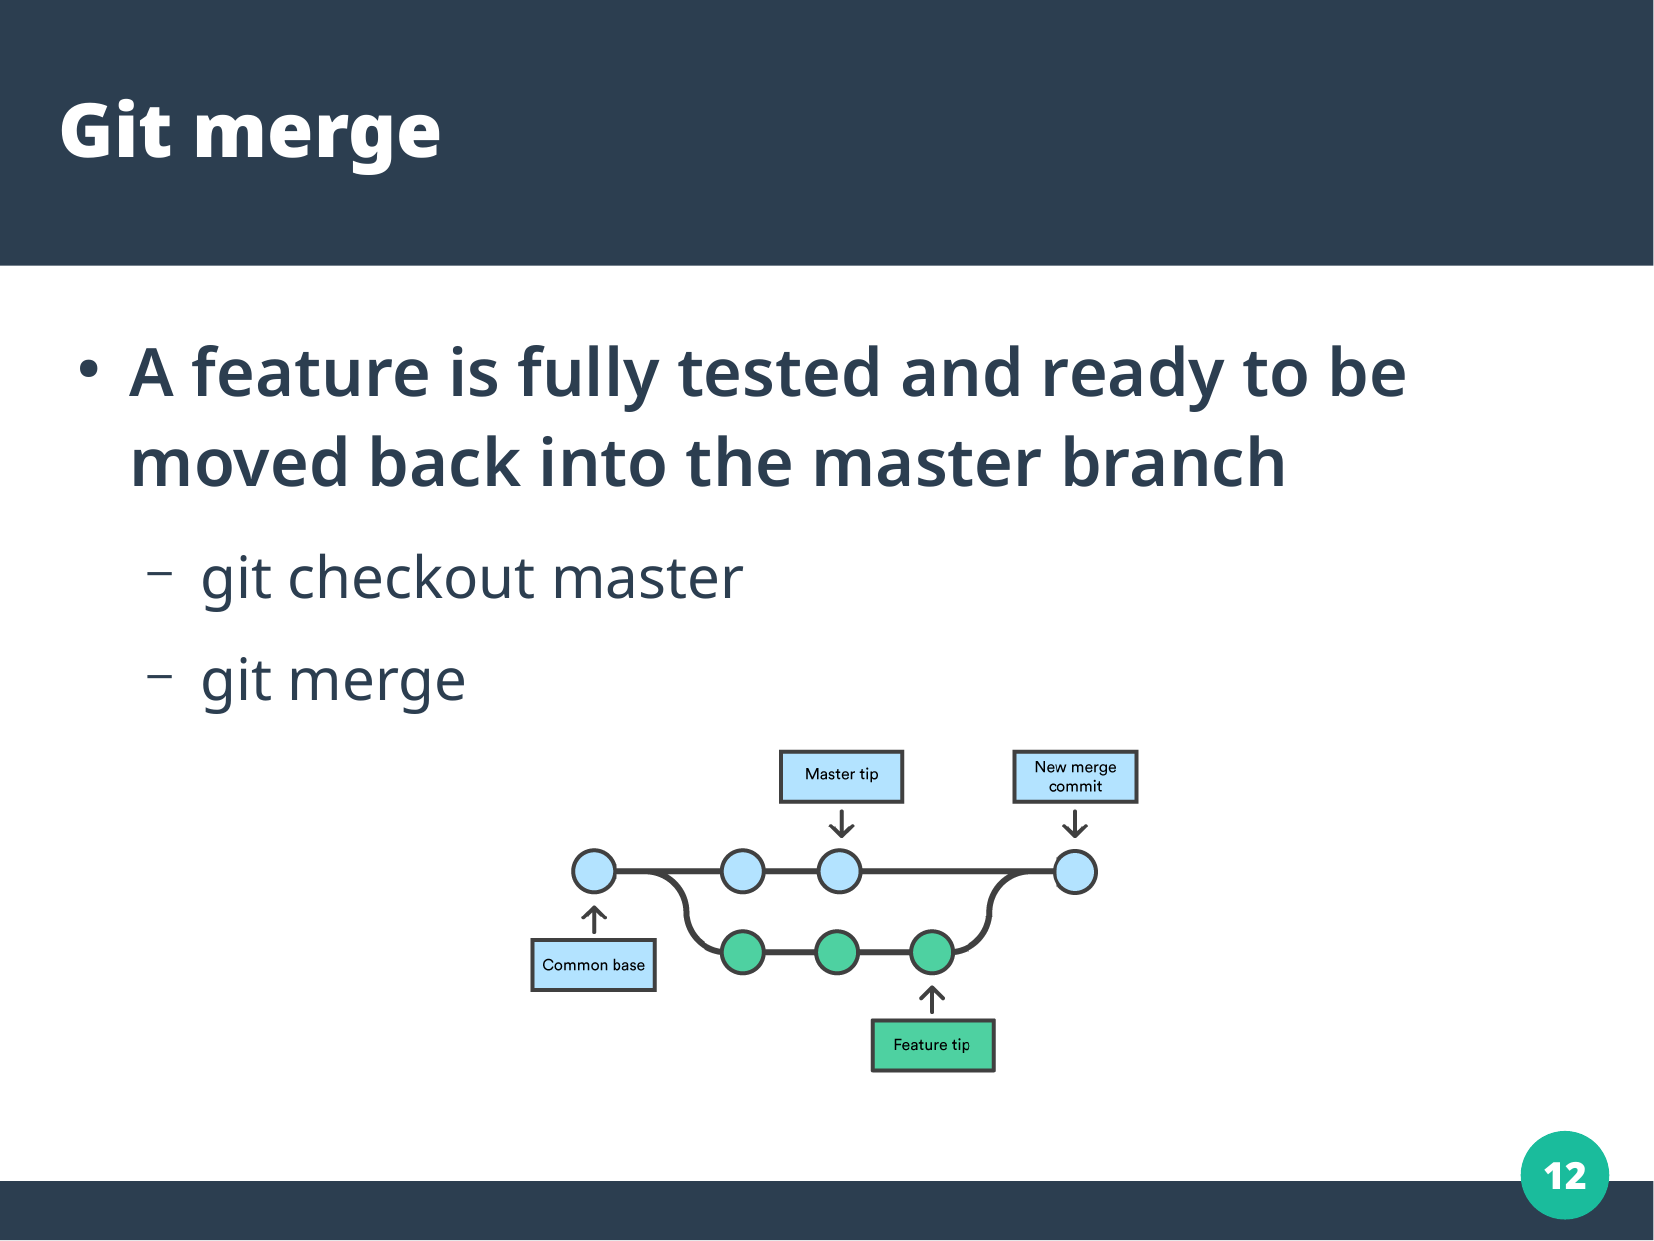

# Git merge
A feature is fully tested and ready to be moved back into the master branch
git checkout master
git merge
12